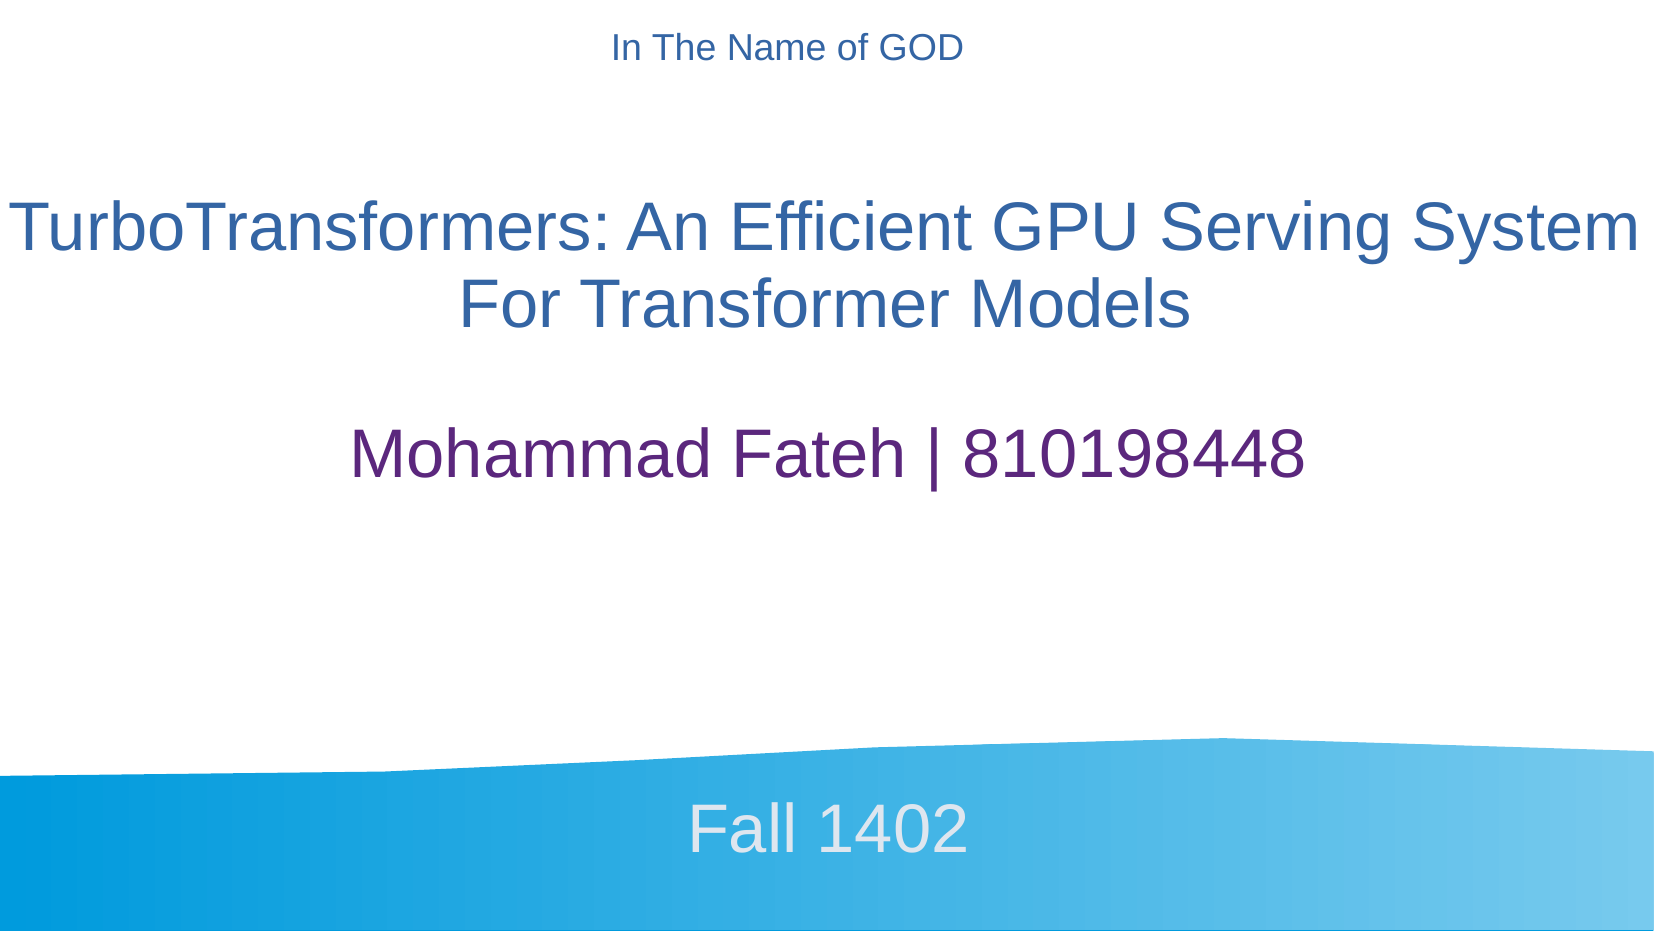

In The Name of GOD
# TurboTransformers: An Efficient GPU Serving System For Transformer Models
Mohammad Fateh | 810198448
Fall 1402